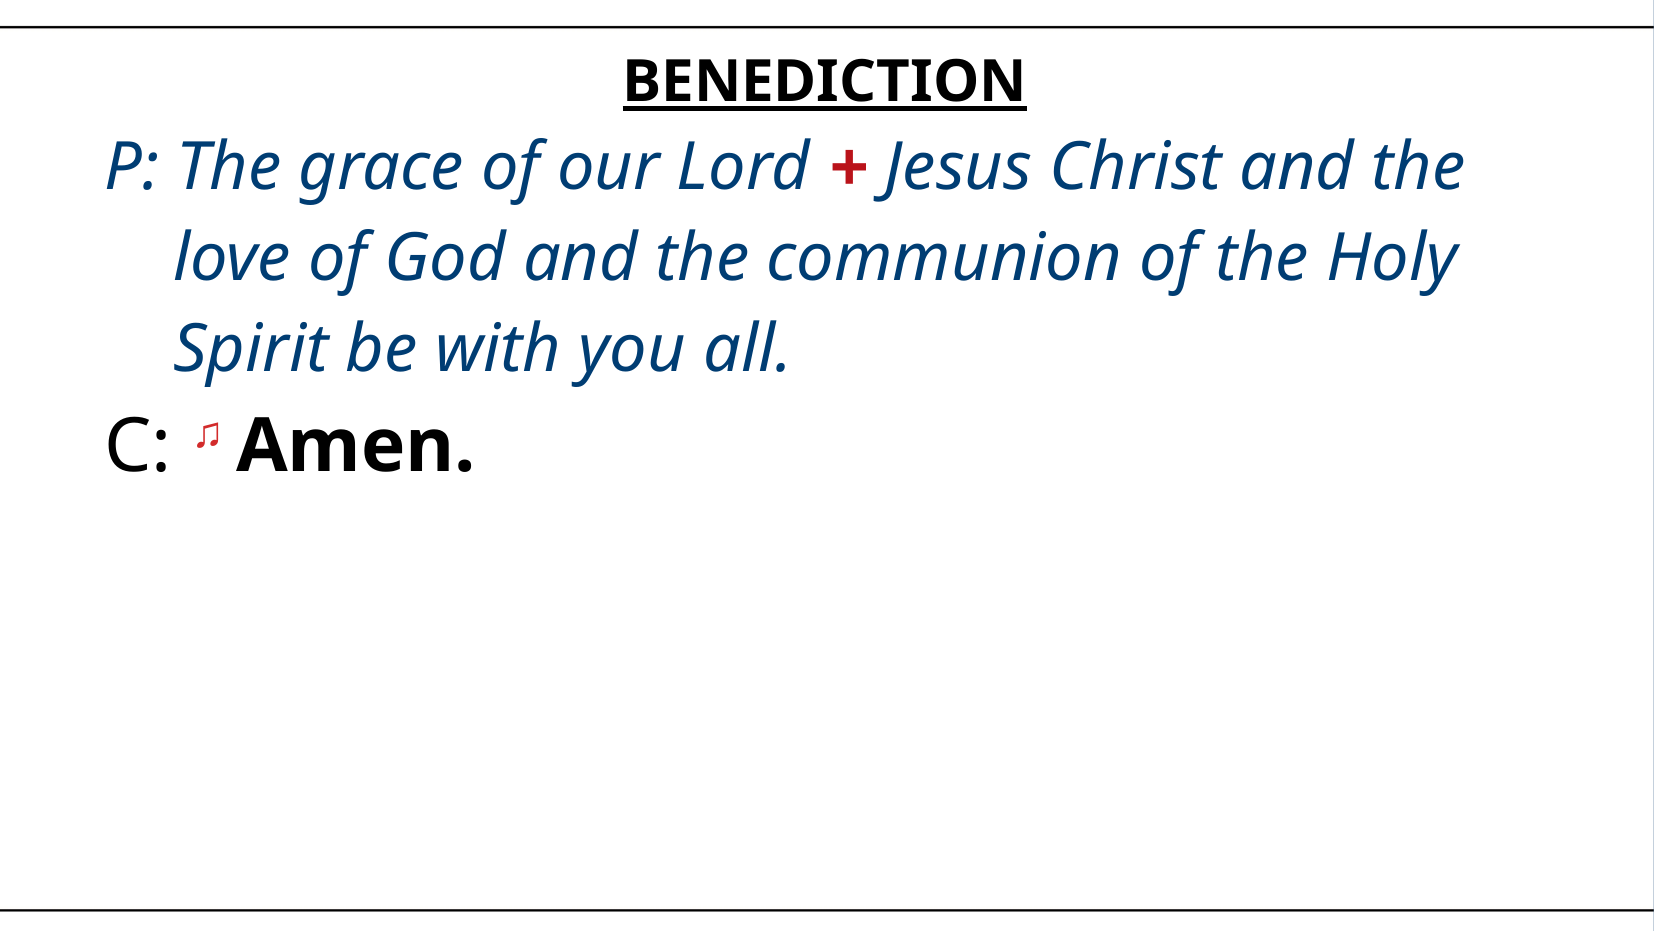

BENEDICTION
P: The grace of our Lord + Jesus Christ and the
 love of God and the communion of the Holy
 Spirit be with you all.
C: ♫ Amen.